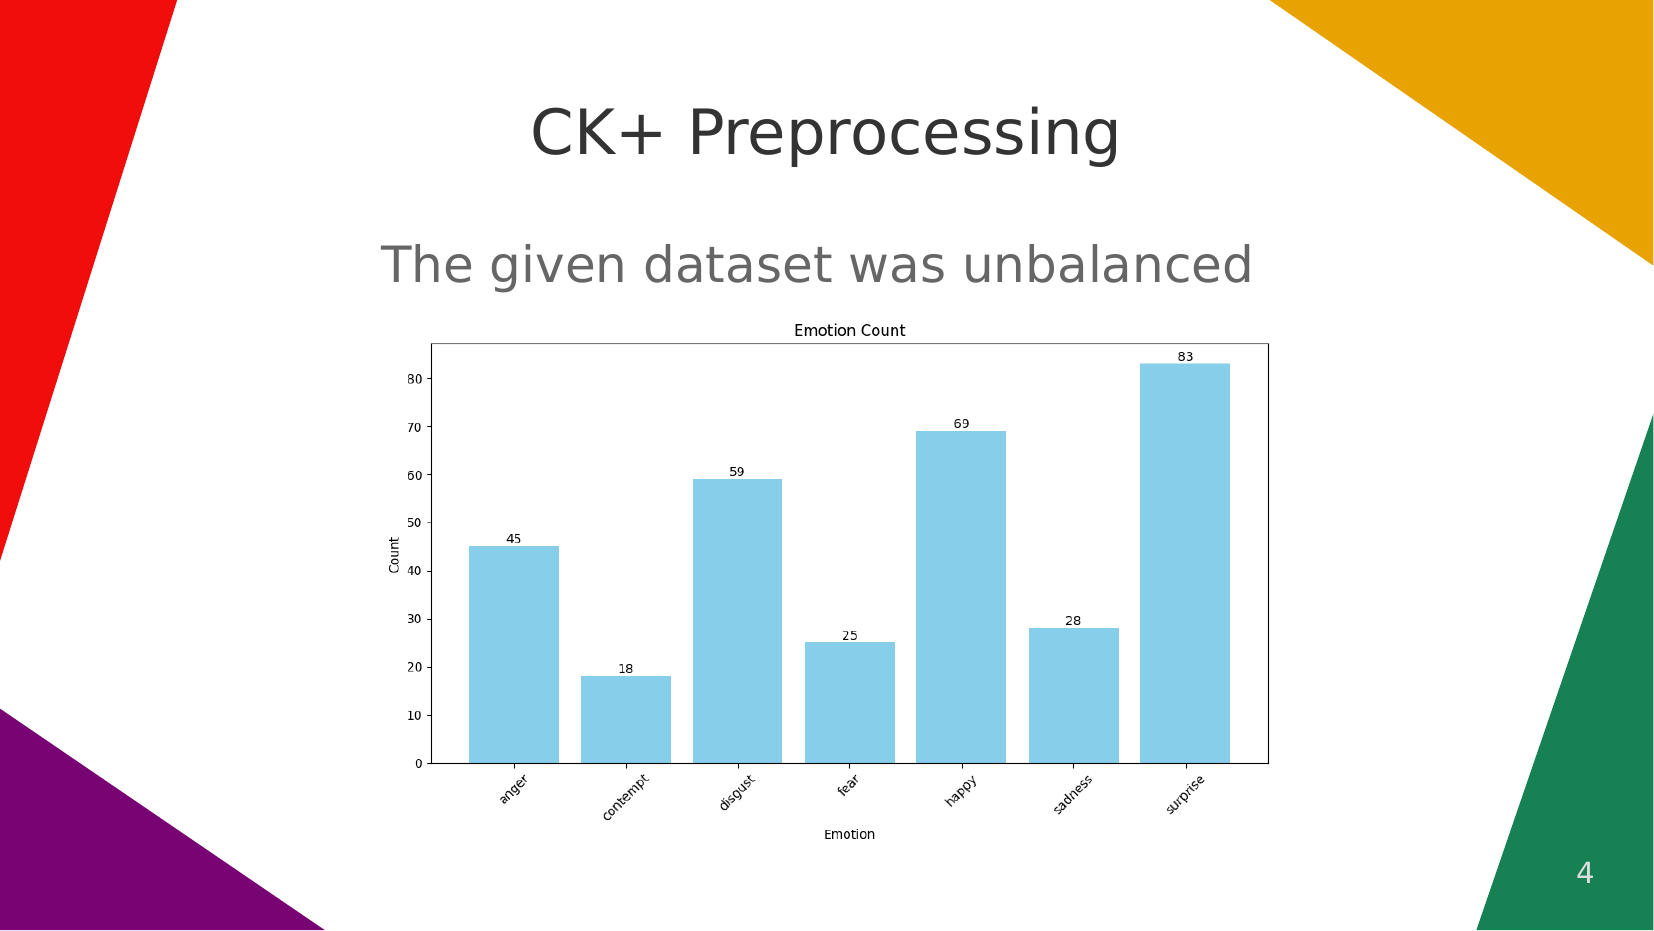

# CK+ Preprocessing
 The given dataset was unbalanced
4